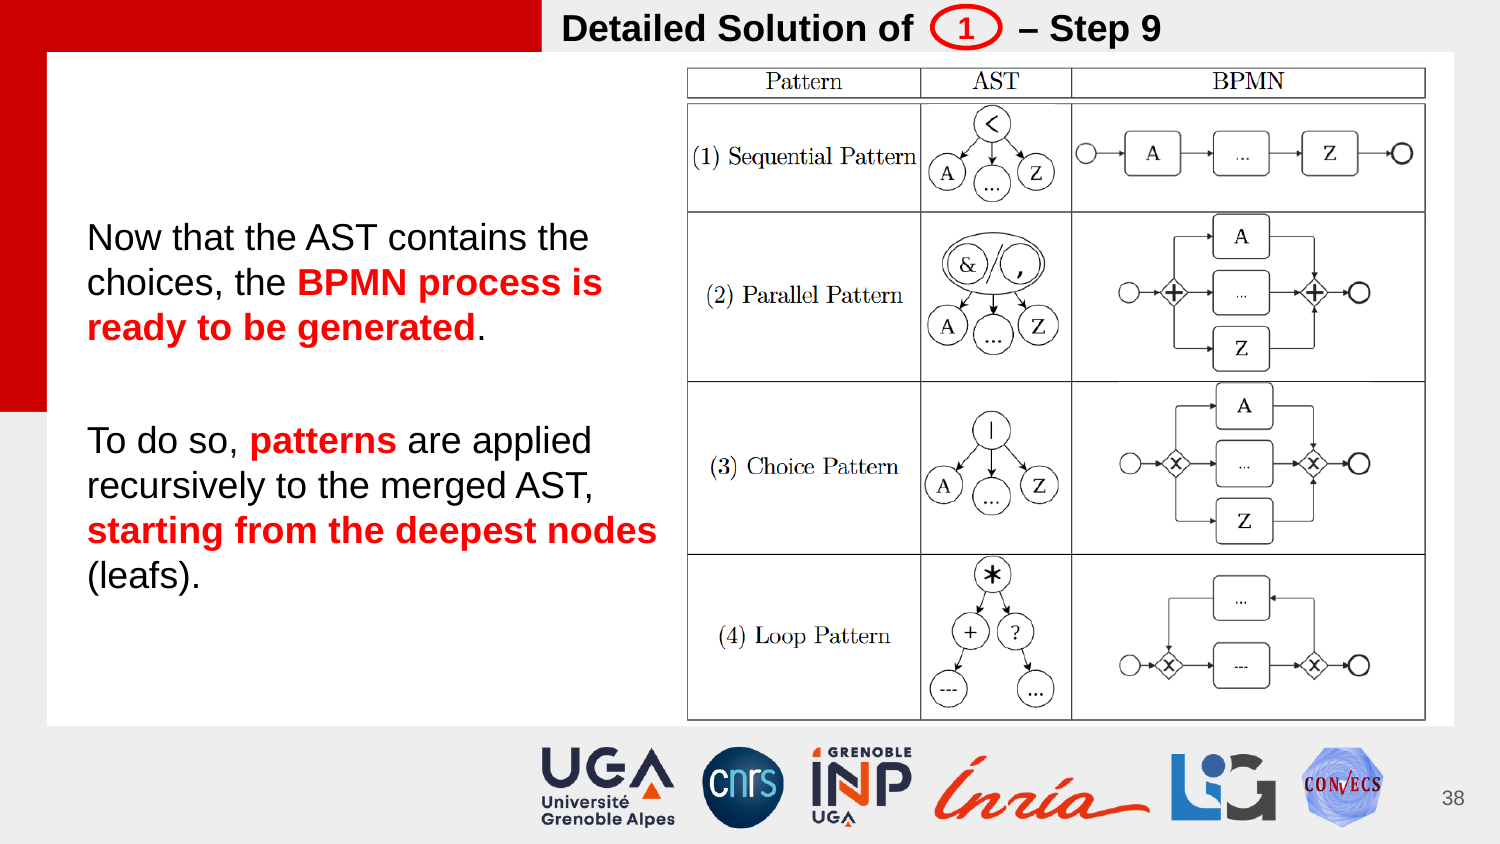

Detailed Solution of – Step 9
1
Now that the AST contains the choices, the BPMN process is ready to be generated.
To do so, patterns are applied recursively to the merged AST, starting from the deepest nodes (leafs).